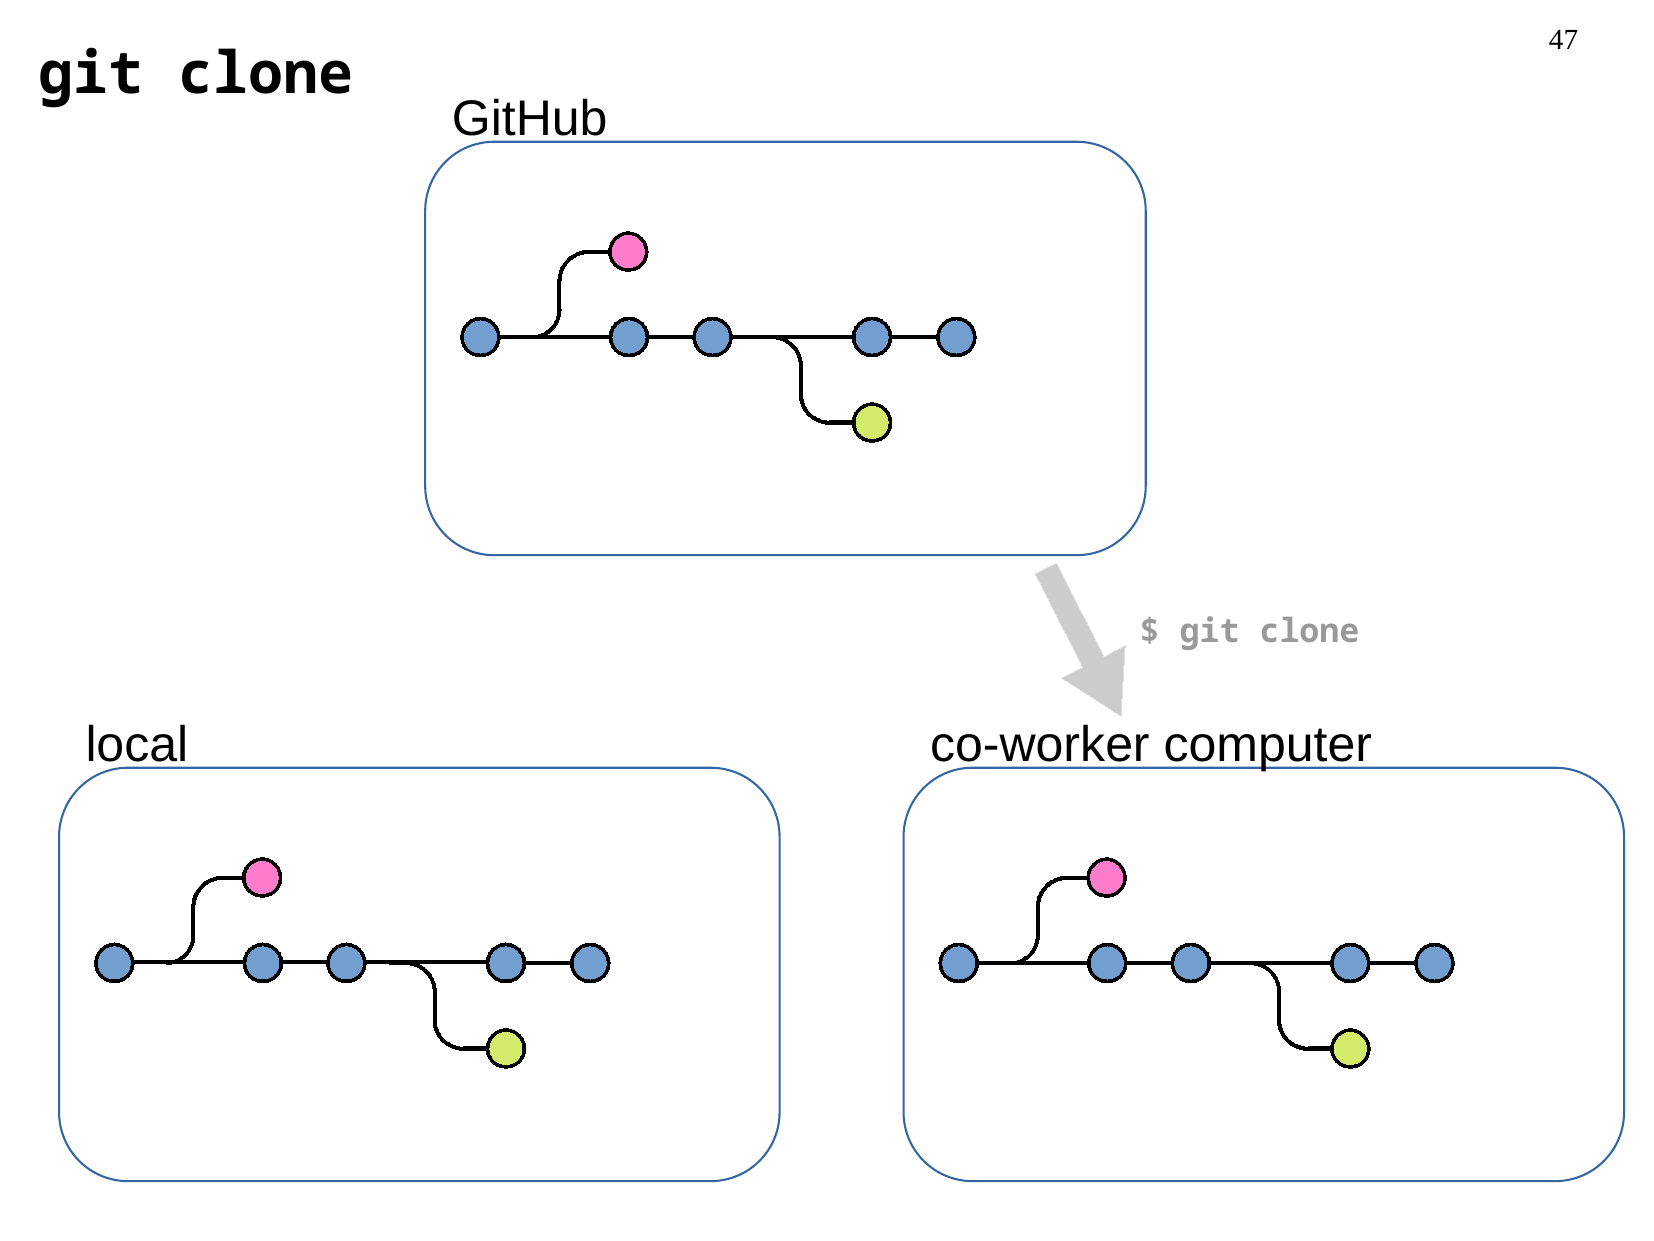

git clone
47
GitHub
$ git clone
local
co-worker computer